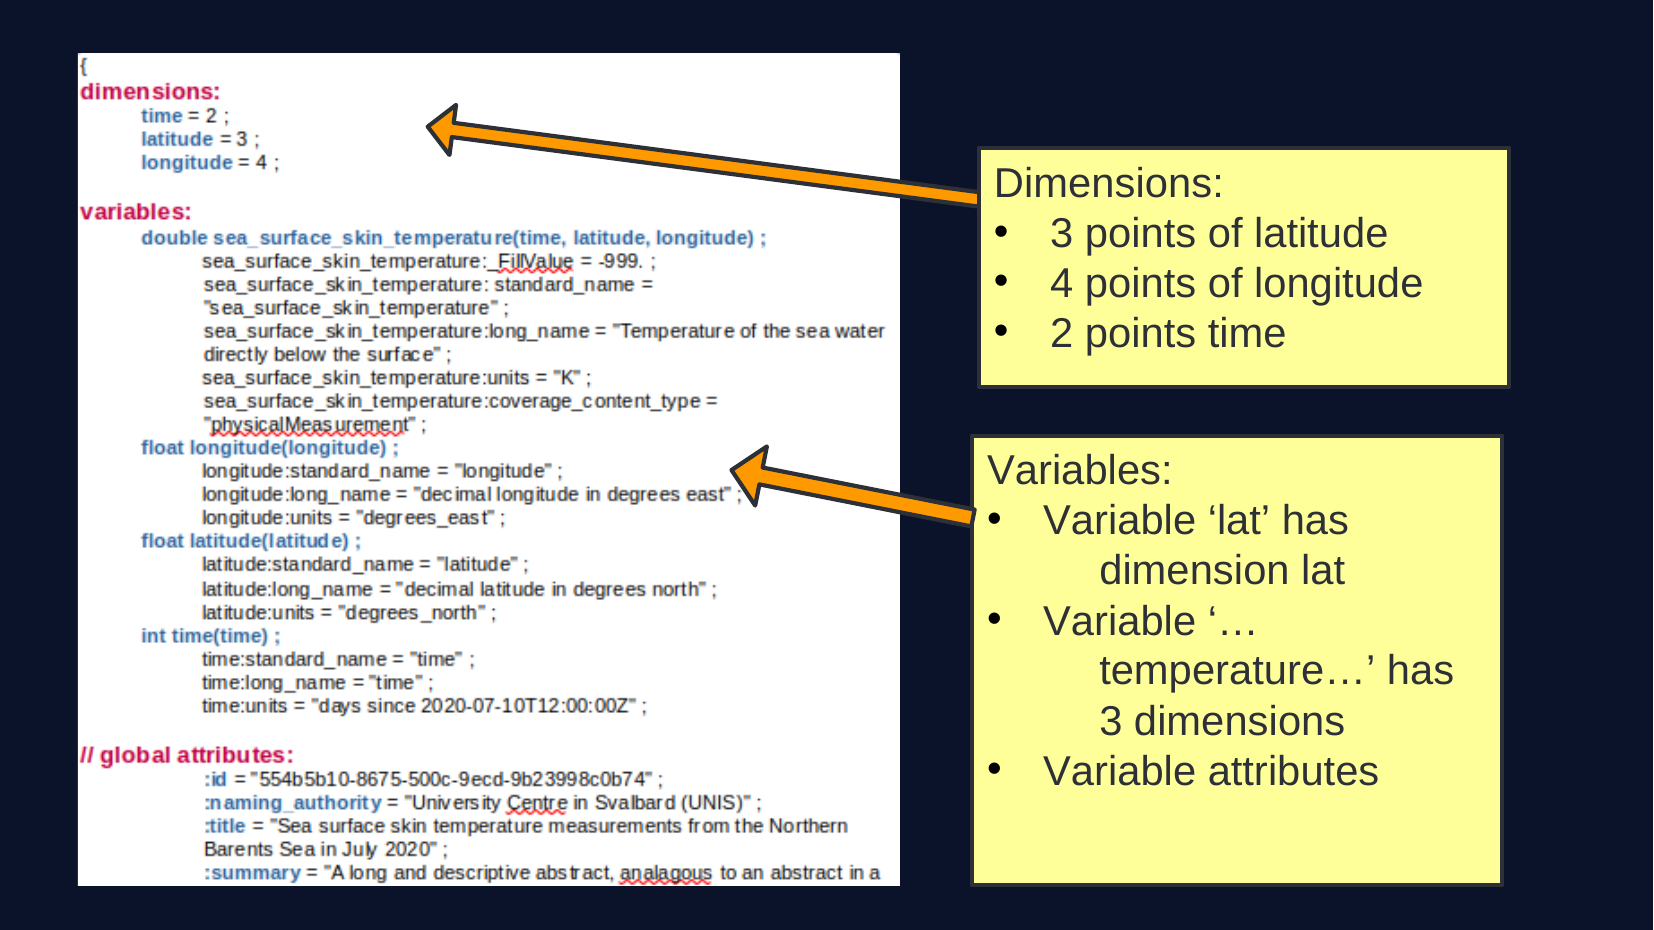

Dimensions:
3 points of latitude
4 points of longitude
2 points time
Variables:
Variable ‘lat’ has dimension lat
Variable ‘…temperature…’ has 3 dimensions
Variable attributes